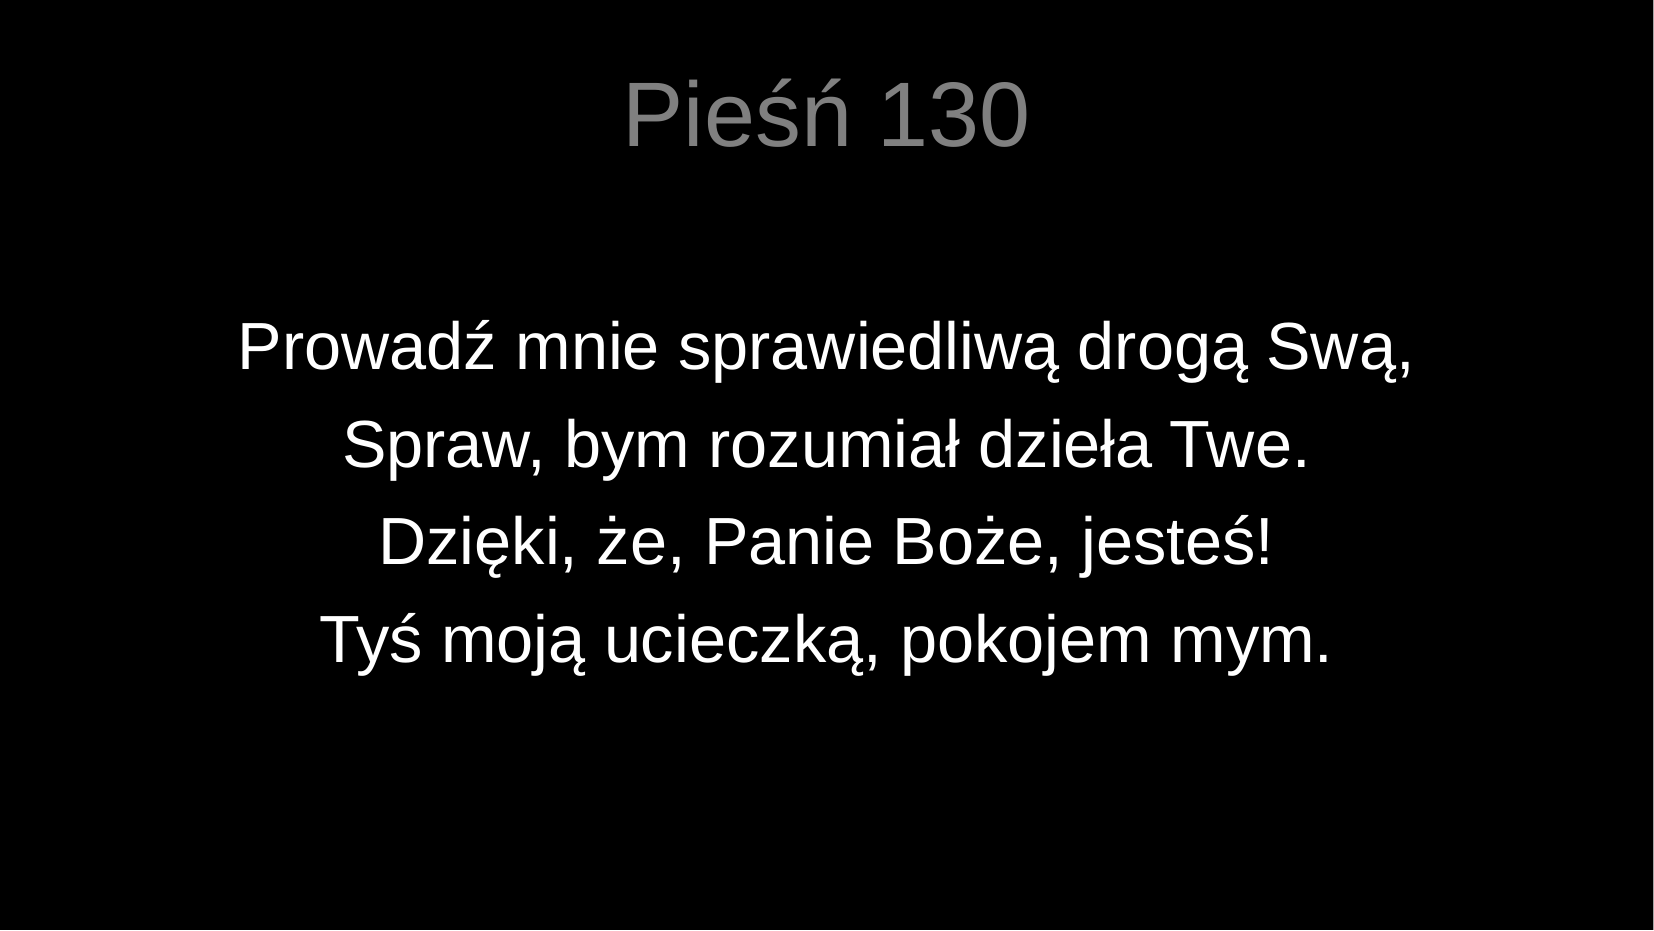

# Pieśń 130
Prowadź mnie sprawiedliwą drogą Swą,
Spraw, bym rozumiał dzieła Twe.
Dzięki, że, Panie Boże, jesteś!
Tyś moją ucieczką, pokojem mym.